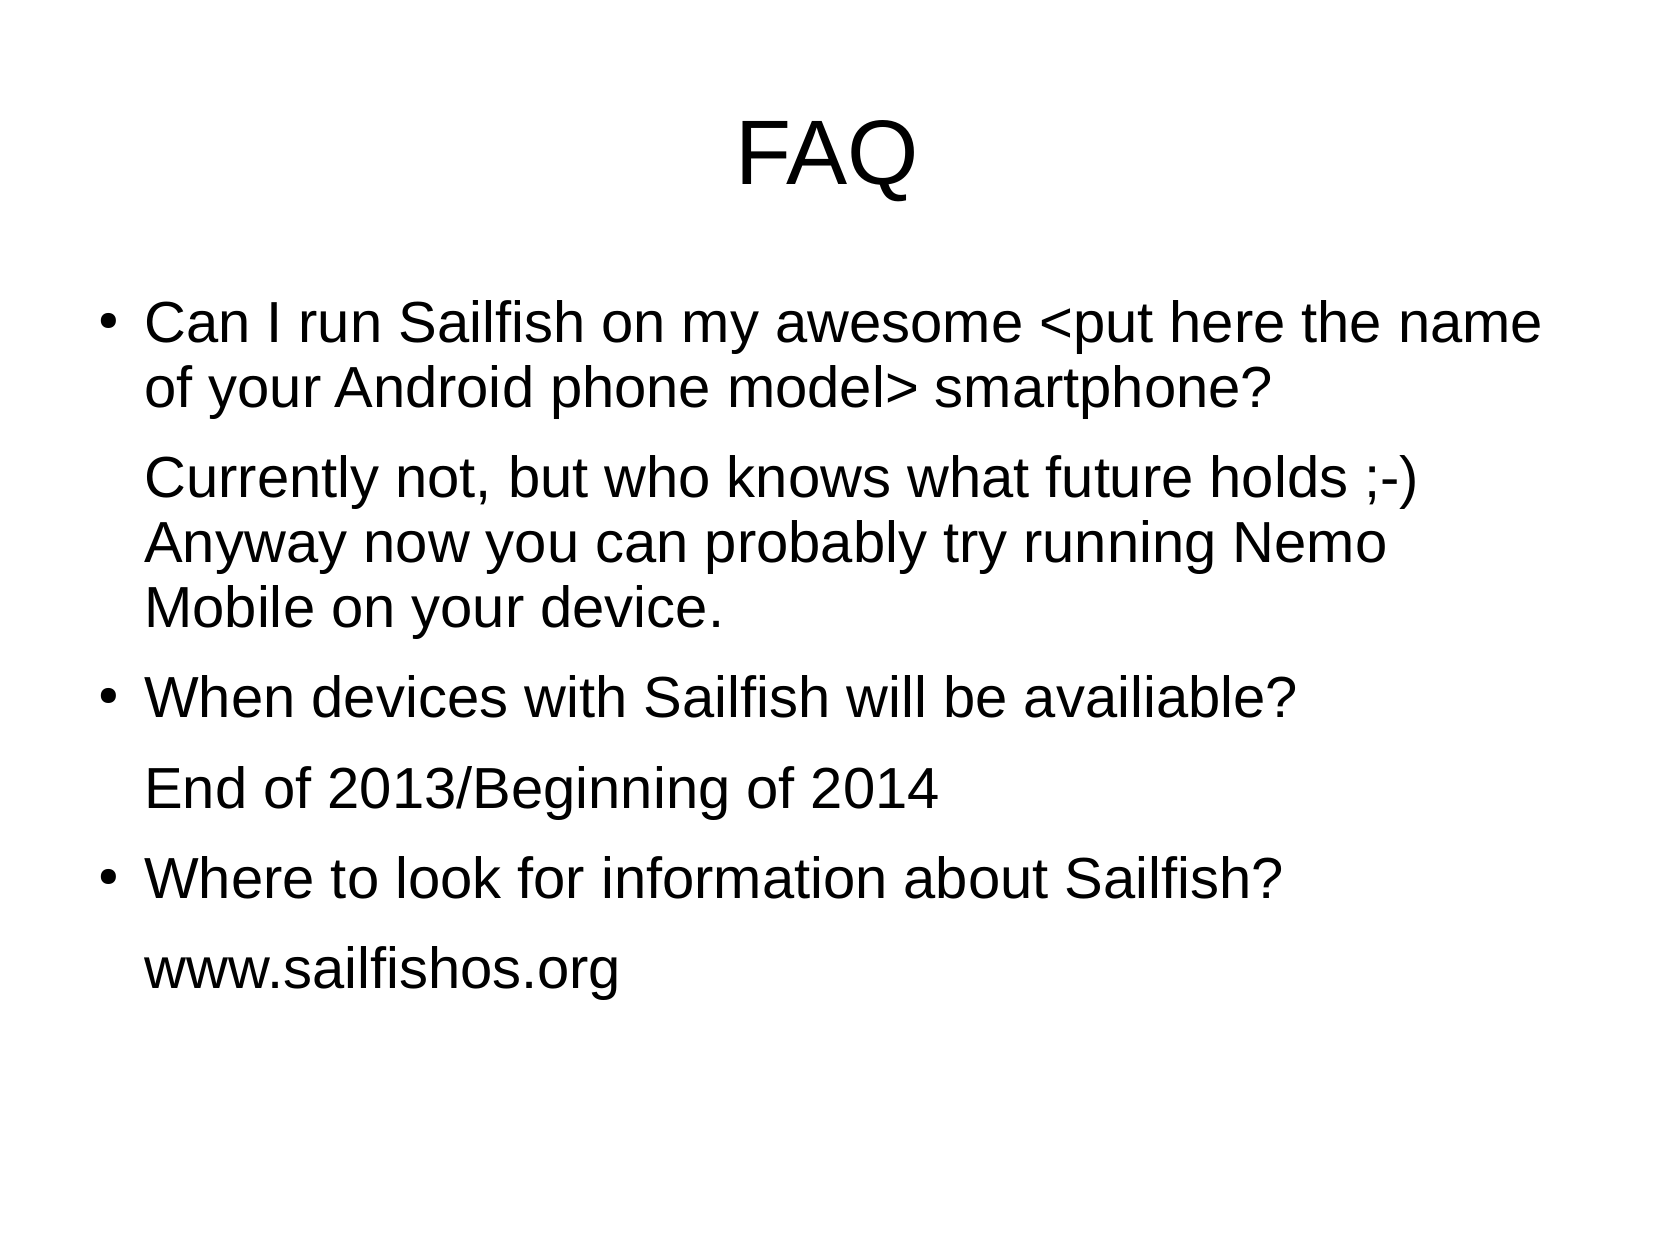

# FAQ
Can I run Sailfish on my awesome <put here the name of your Android phone model> smartphone?
Currently not, but who knows what future holds ;-) Anyway now you can probably try running Nemo Mobile on your device.
When devices with Sailfish will be availiable?
End of 2013/Beginning of 2014
Where to look for information about Sailfish?
www.sailfishos.org